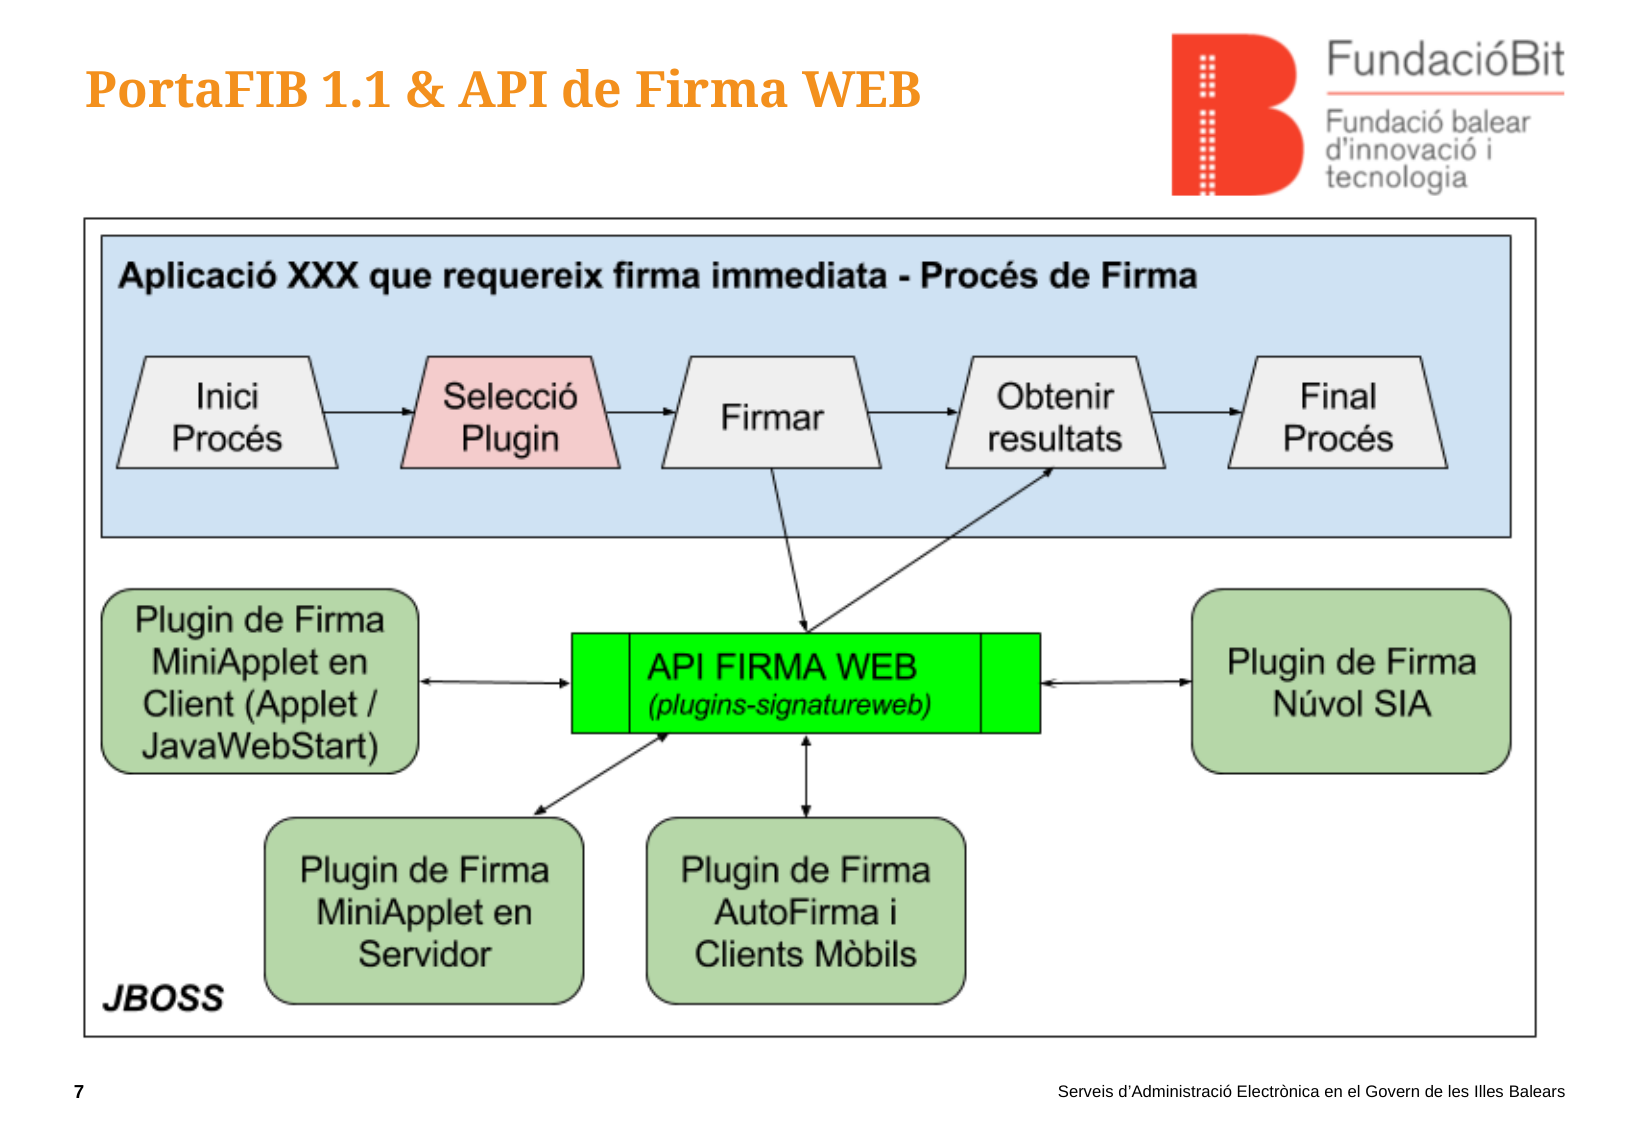

PortaFIB 1.1 & API de Firma WEB